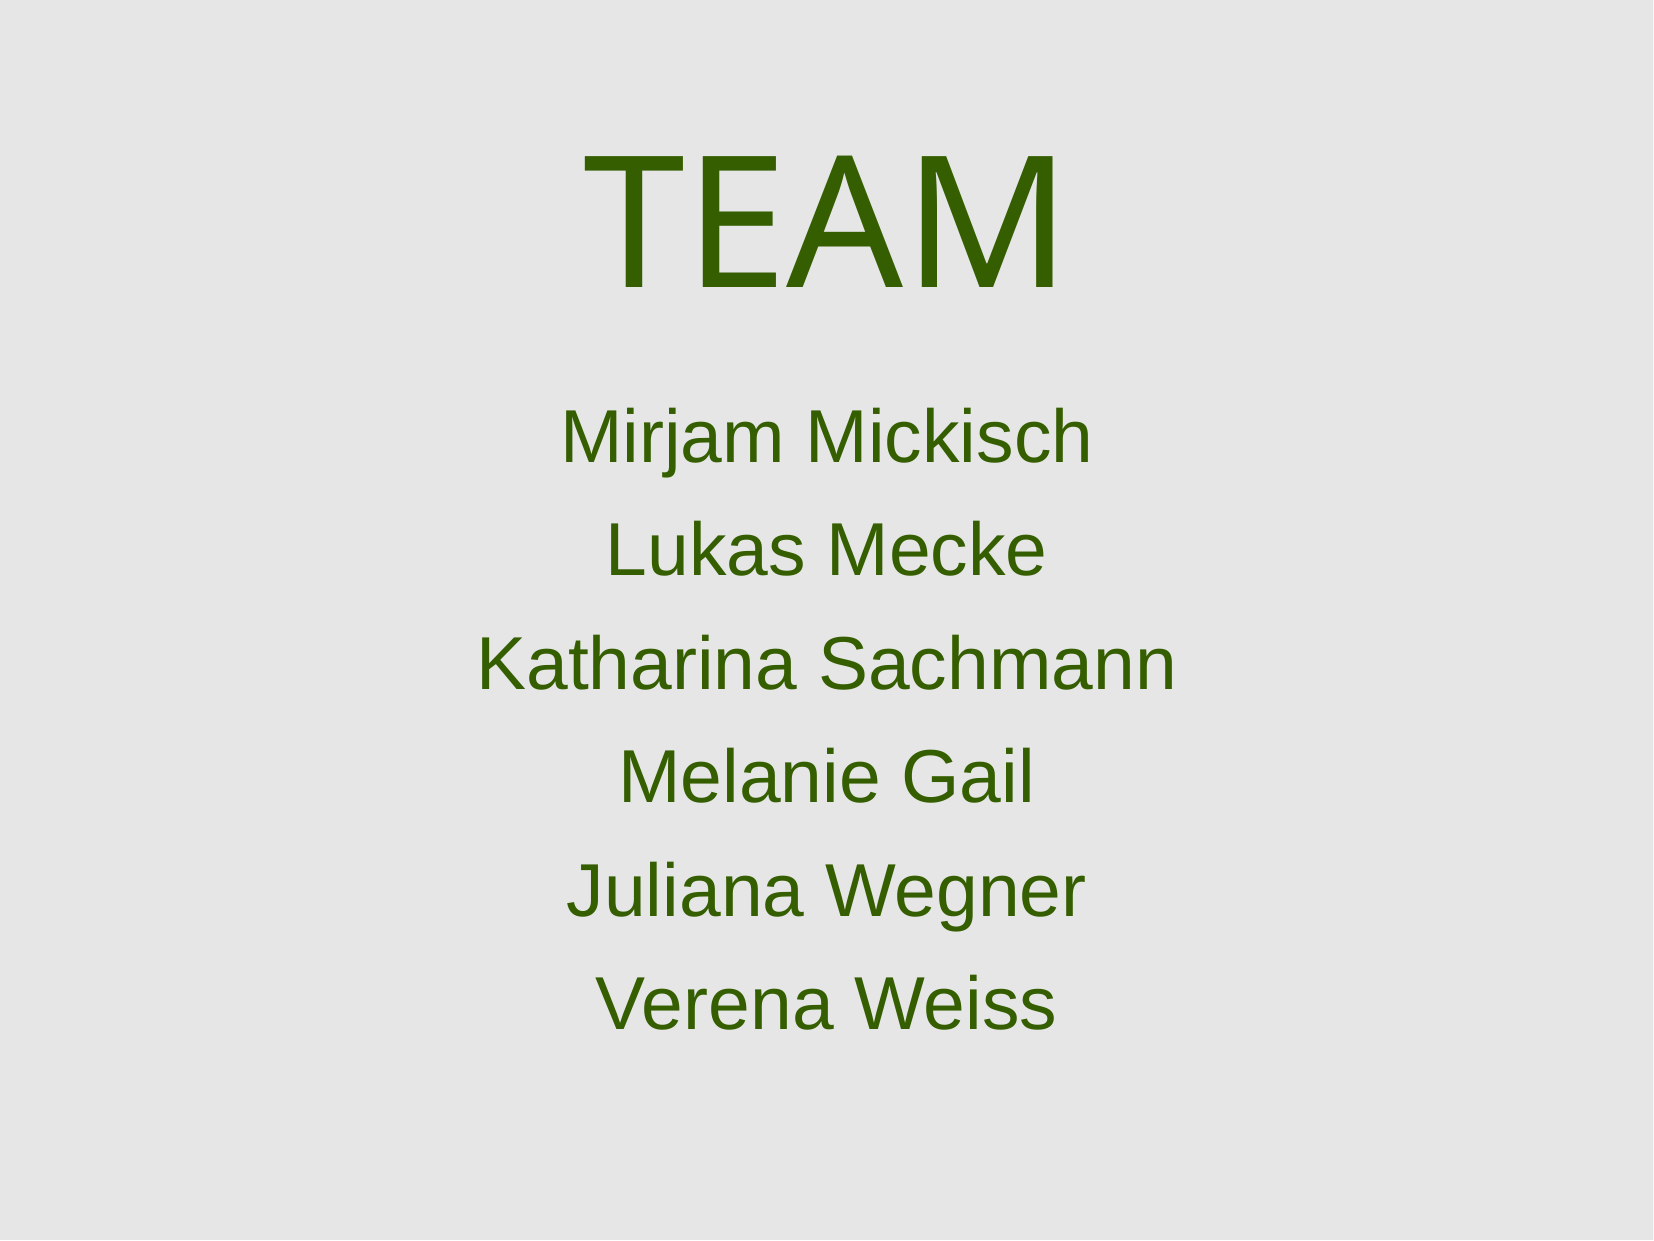

# TEAM
Mirjam Mickisch
Lukas Mecke
Katharina Sachmann
Melanie Gail
Juliana Wegner
Verena Weiss